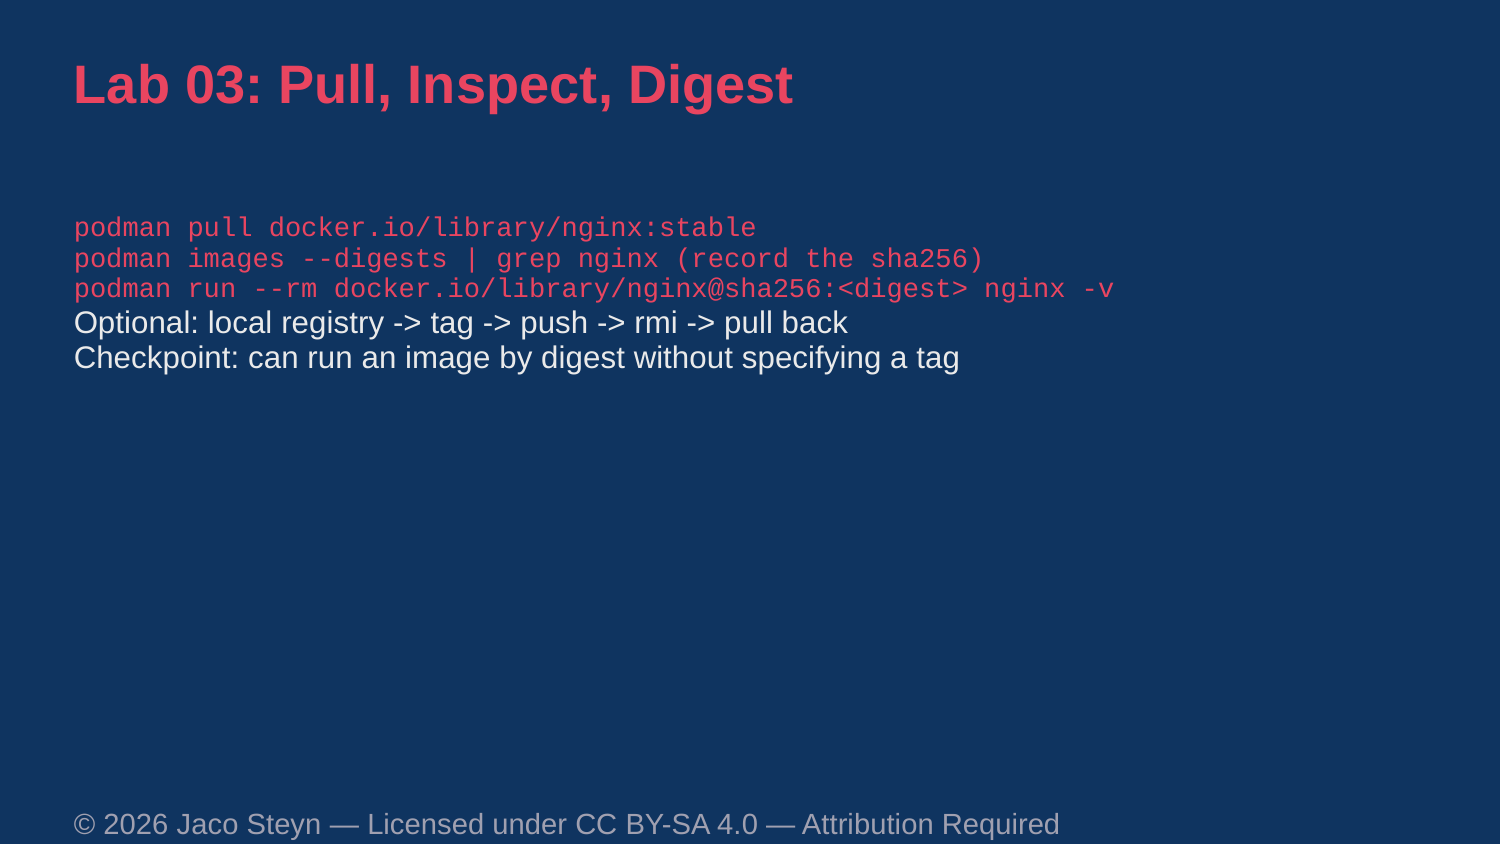

Lab 03: Pull, Inspect, Digest
podman pull docker.io/library/nginx:stable
podman images --digests | grep nginx (record the sha256)
podman run --rm docker.io/library/nginx@sha256:<digest> nginx -v
Optional: local registry -> tag -> push -> rmi -> pull back
Checkpoint: can run an image by digest without specifying a tag
© 2026 Jaco Steyn — Licensed under CC BY-SA 4.0 — Attribution Required